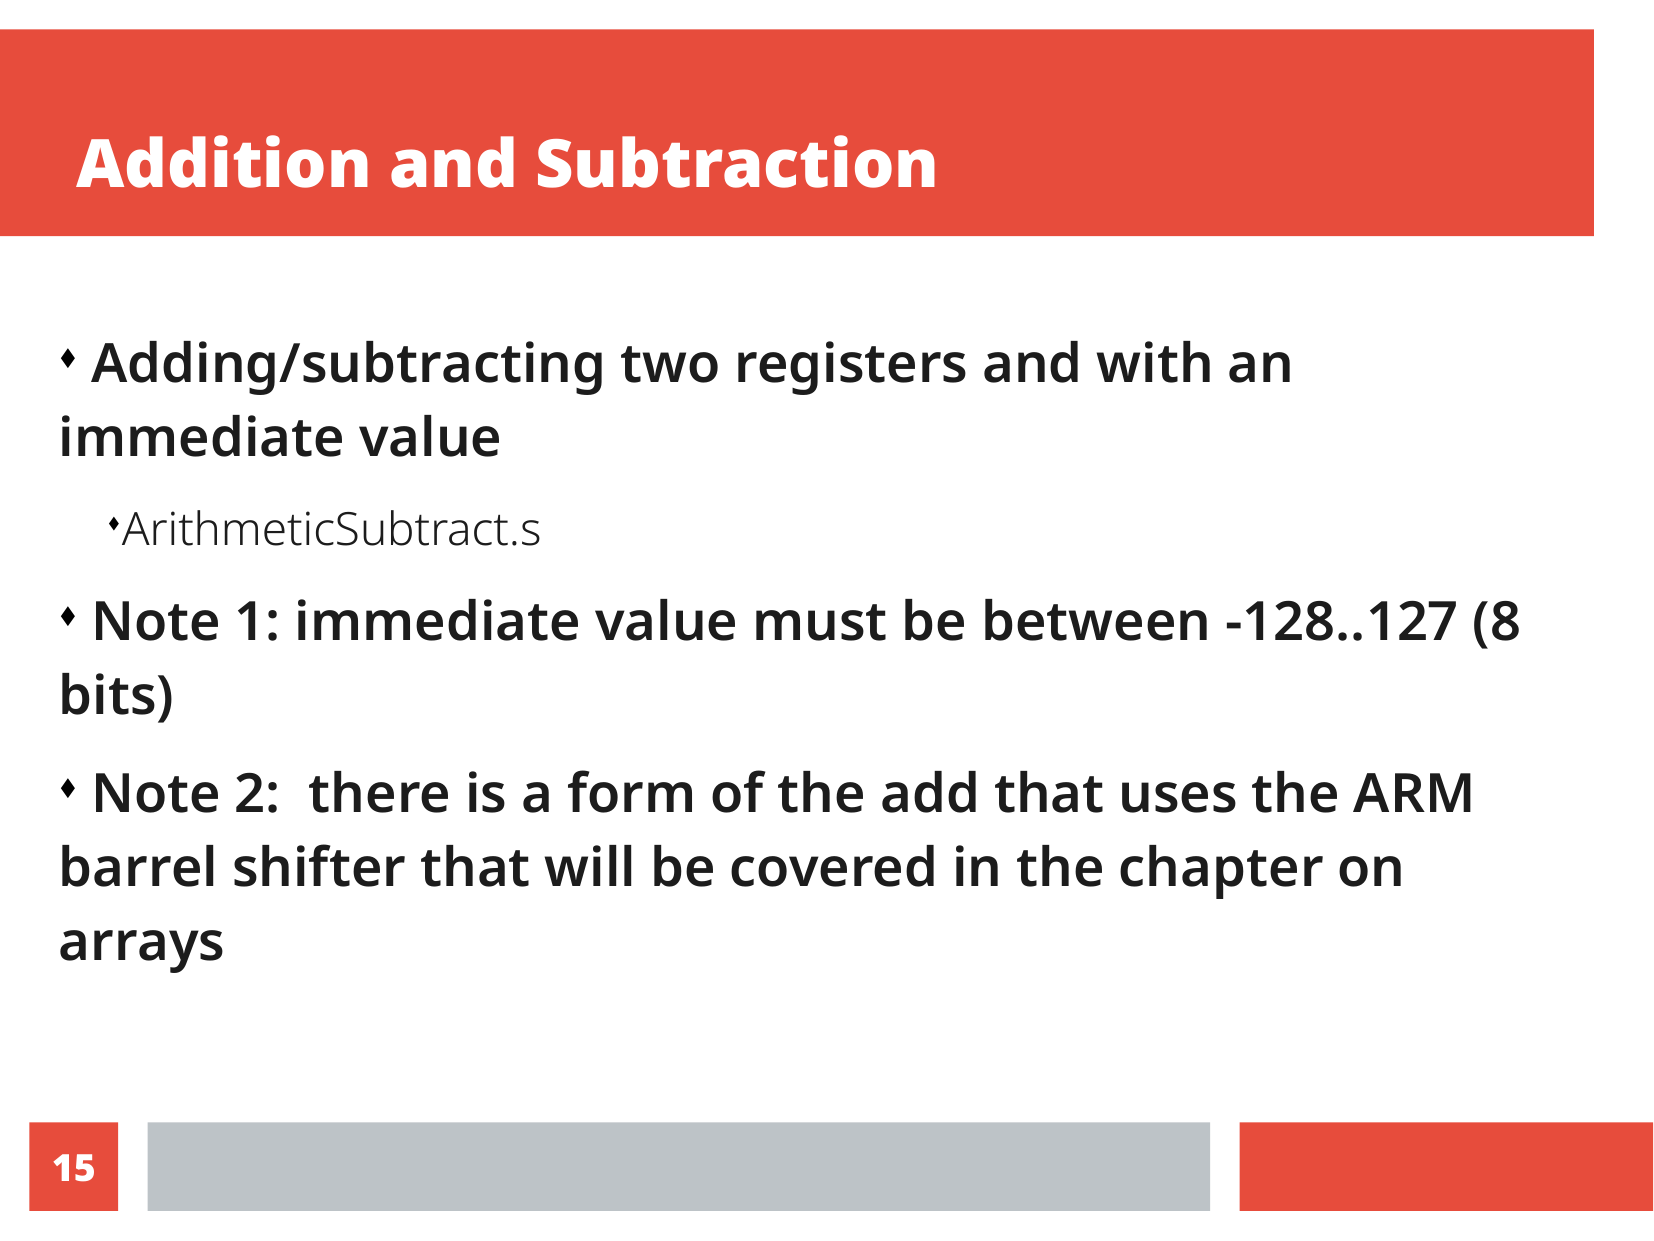

# Addition and Subtraction
 Adding/subtracting two registers and with an immediate value
ArithmeticSubtract.s
 Note 1: immediate value must be between -128..127 (8 bits)
 Note 2: there is a form of the add that uses the ARM barrel shifter that will be covered in the chapter on arrays
15